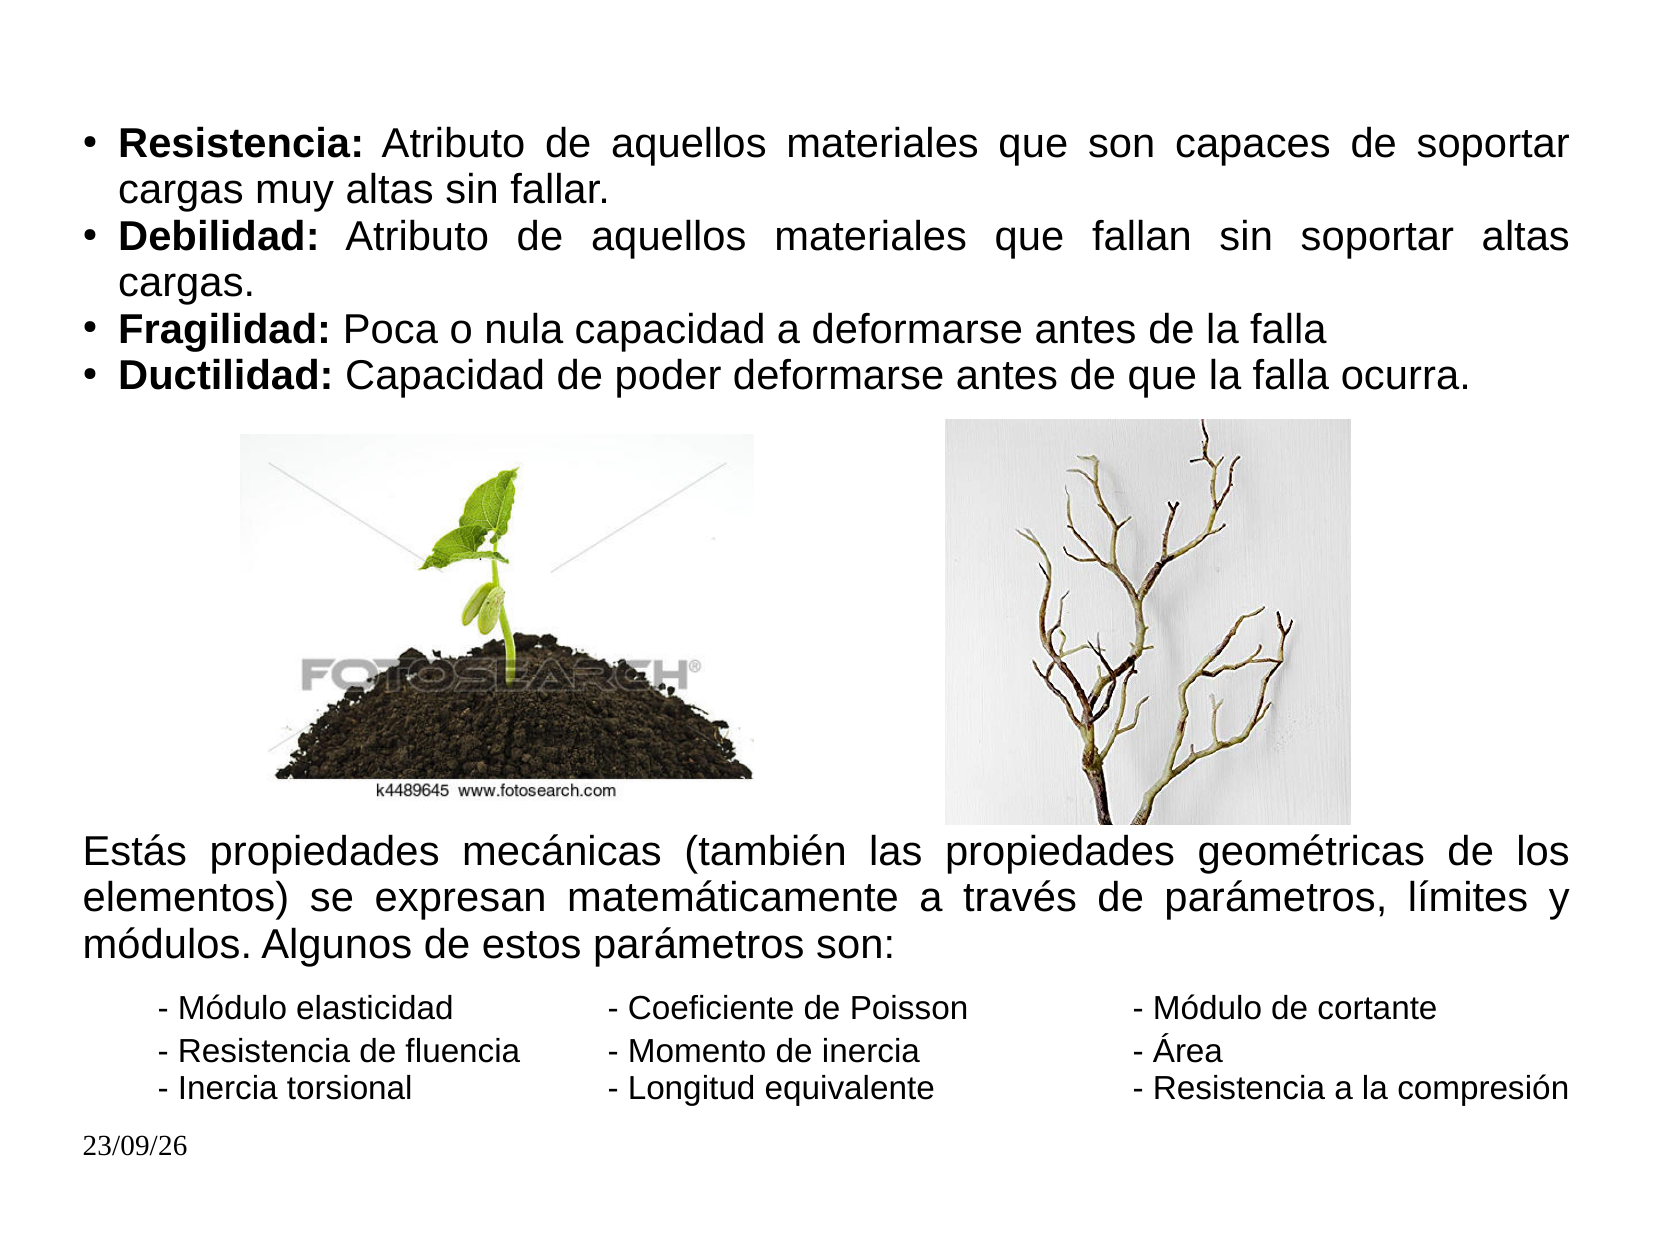

# Resistencia: Atributo de aquellos materiales que son capaces de soportar cargas muy altas sin fallar.
Debilidad: Atributo de aquellos materiales que fallan sin soportar altas cargas.
Fragilidad: Poca o nula capacidad a deformarse antes de la falla
Ductilidad: Capacidad de poder deformarse antes de que la falla ocurra.
Estás propiedades mecánicas (también las propiedades geométricas de los elementos) se expresan matemáticamente a través de parámetros, límites y módulos. Algunos de estos parámetros son:
	- Módulo elasticidad			- Coeficiente de Poisson			- Módulo de cortante
	- Resistencia de fluencia		- Momento de inercia			- Área
	- Inercia torsional			- Longitud equivalente			- Resistencia a la compresión